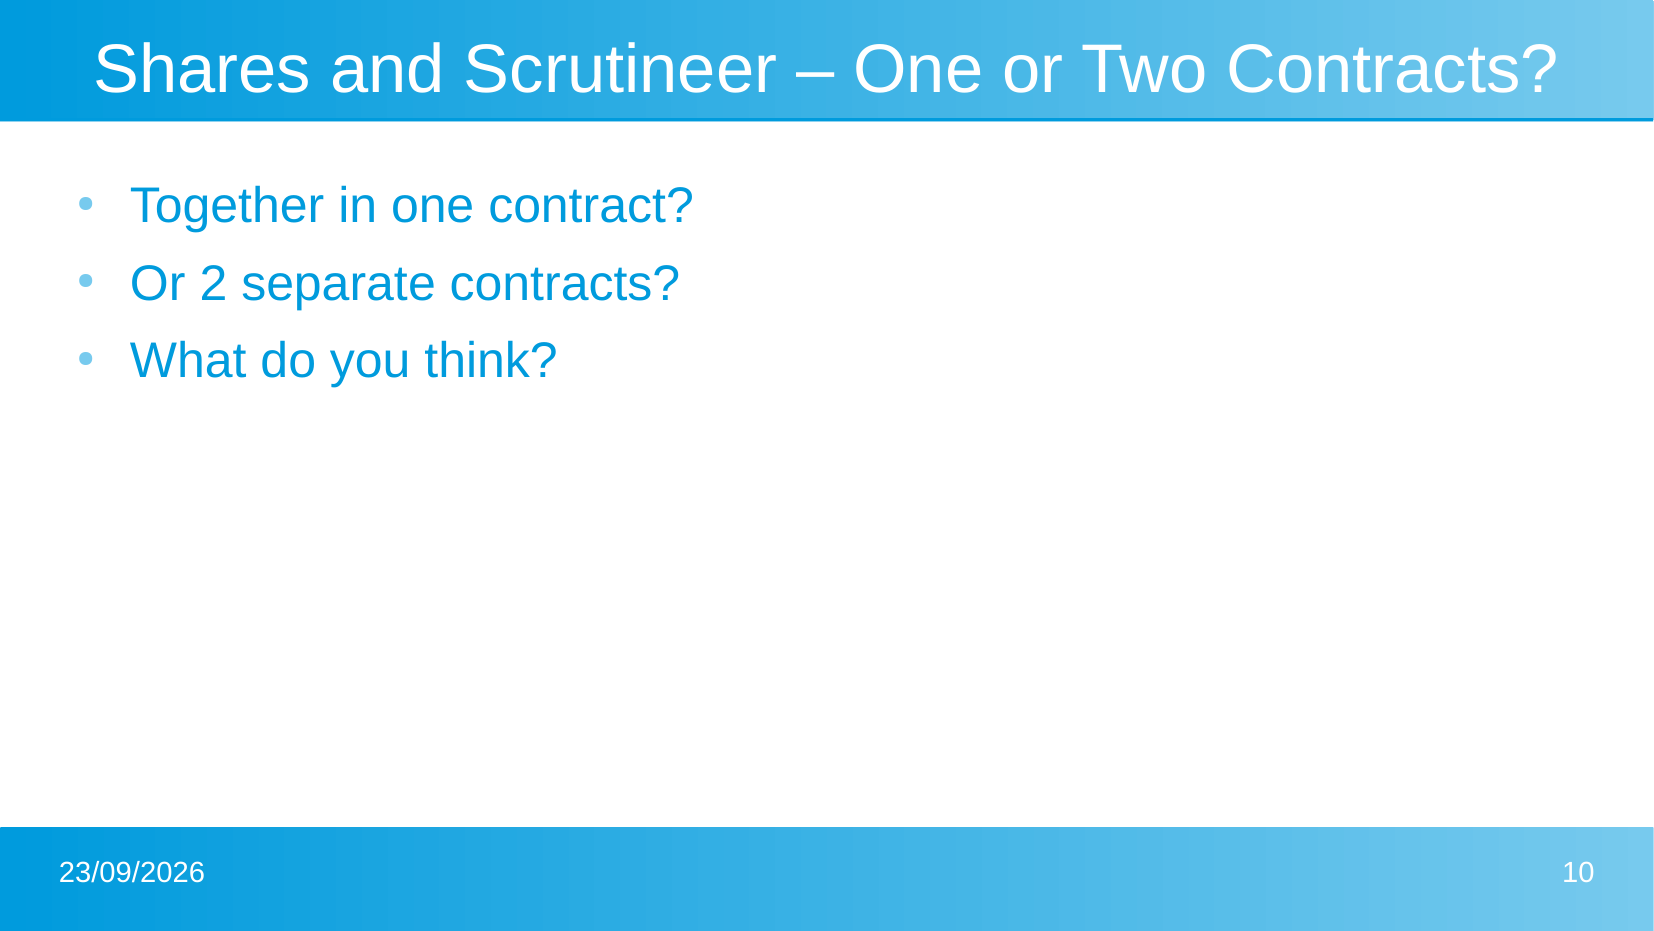

# Shares and Scrutineer – One or Two Contracts?
Together in one contract?
Or 2 separate contracts?
What do you think?
10